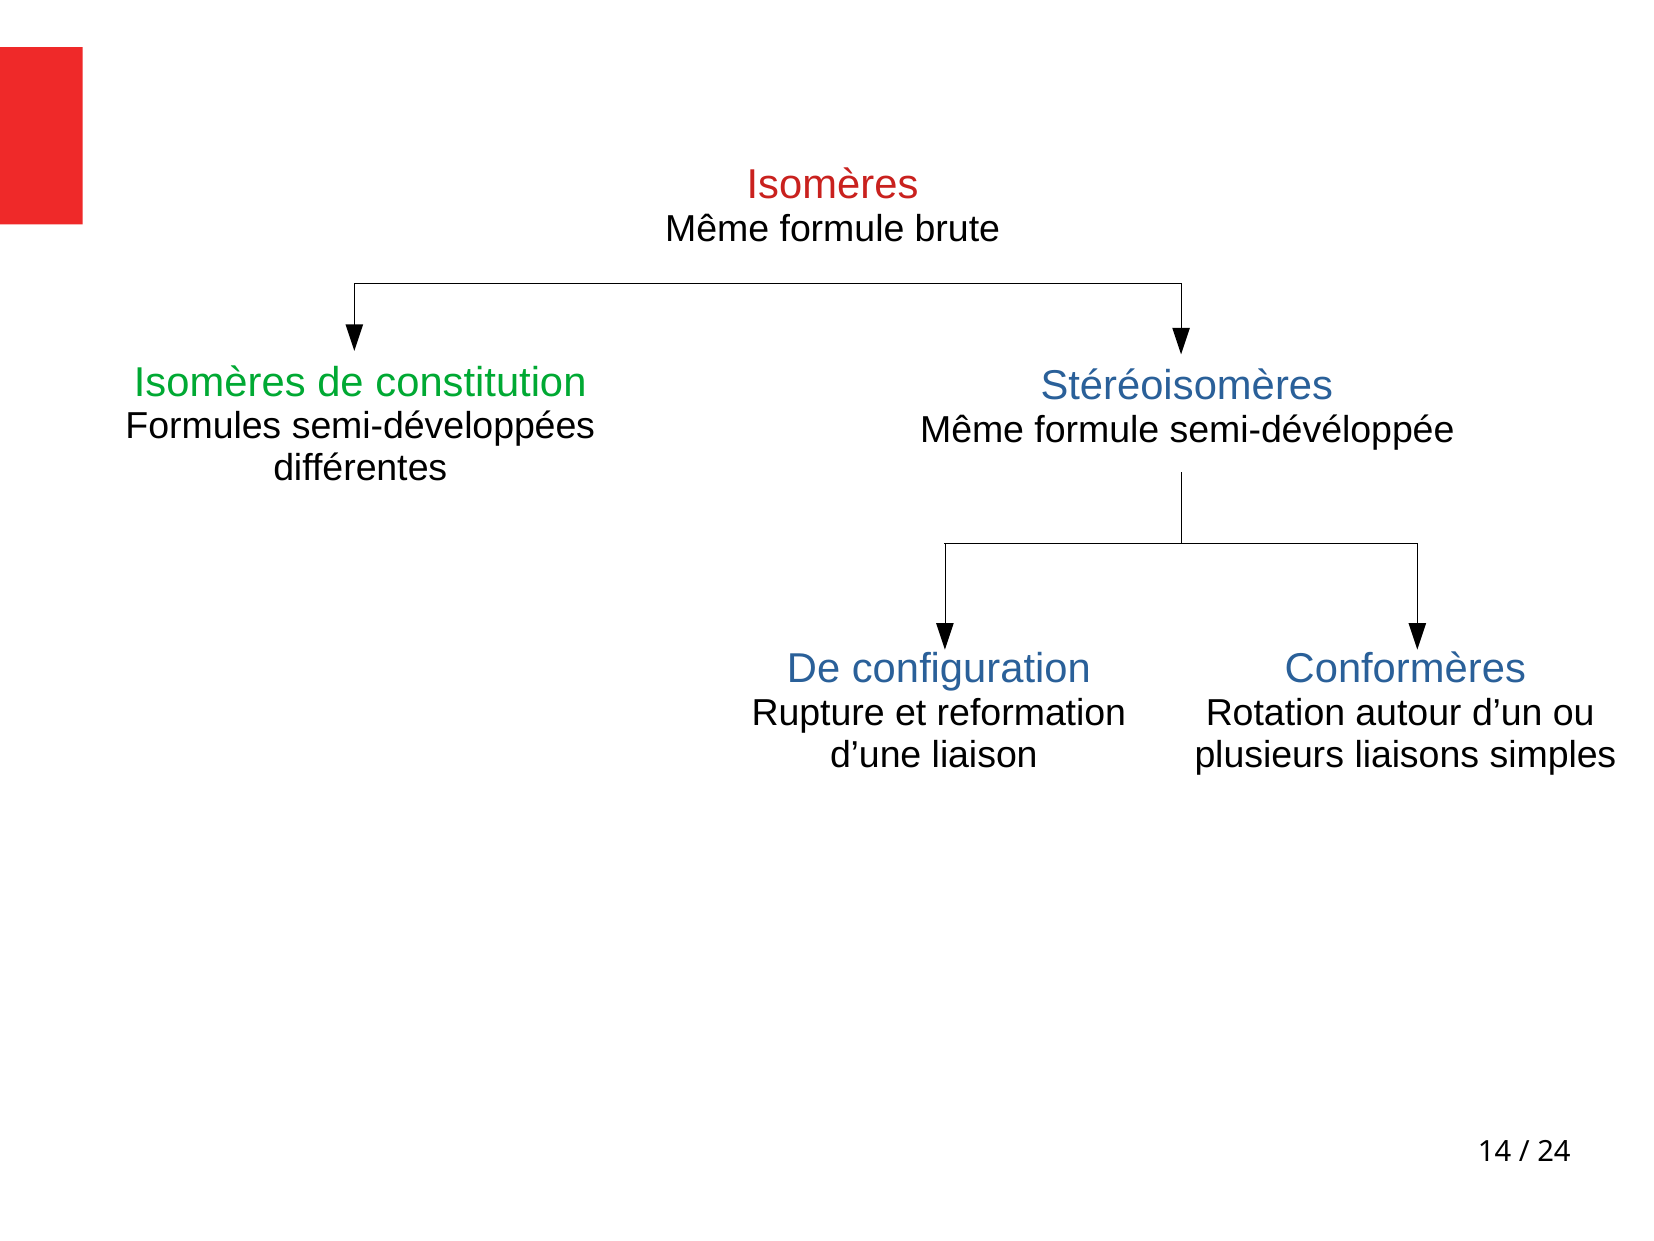

Isomères
Même formule brute
Isomères de constitution
Formules semi-développées différentes
Stéréoisomères
Même formule semi-dévéloppée
De configuration
Rupture et reformation d’une liaison
Conformères
Rotation autour d’un ou
plusieurs liaisons simples
14